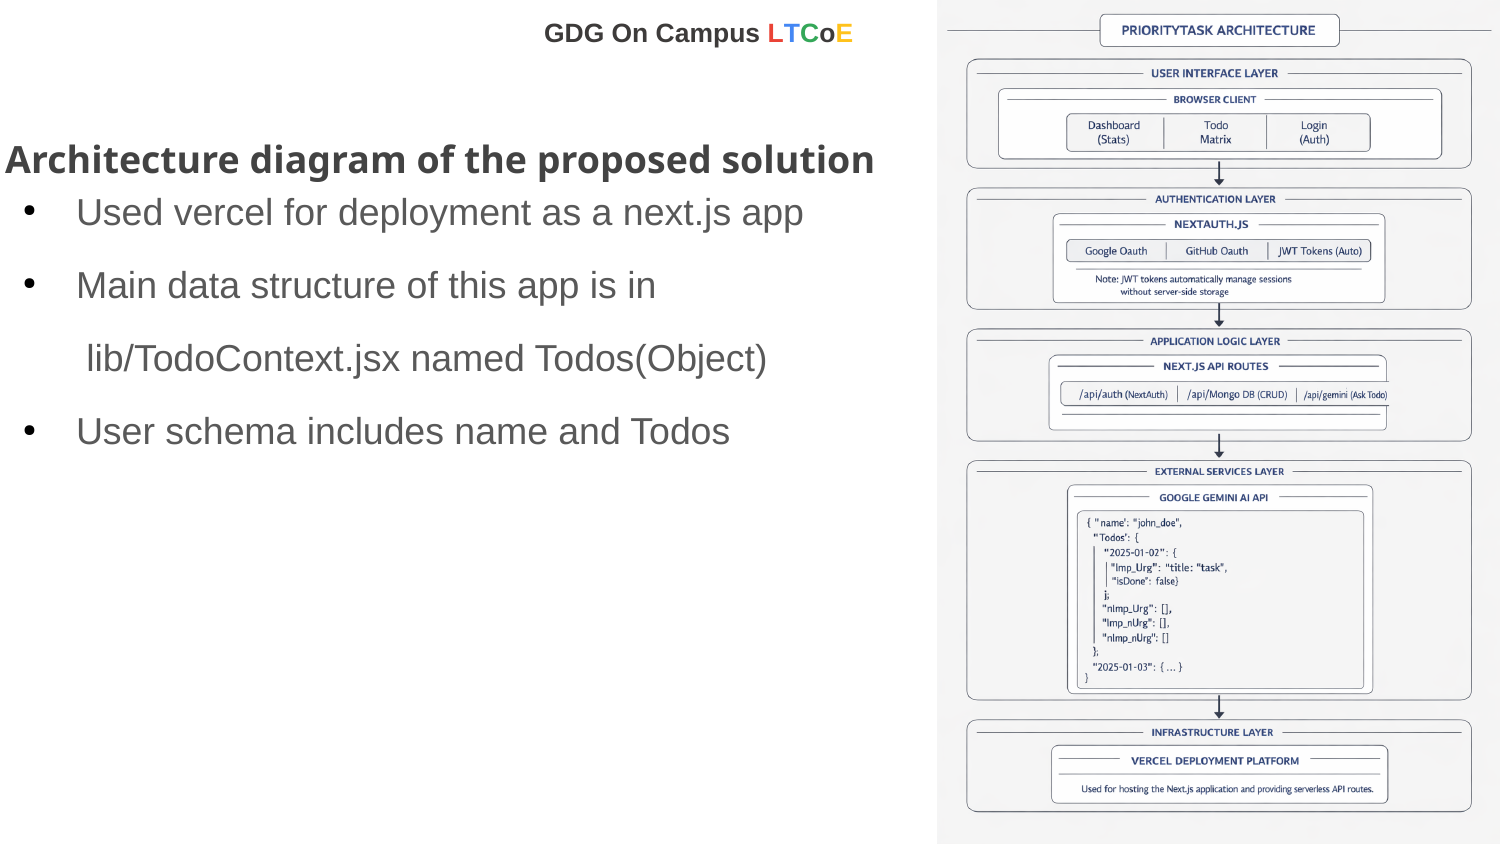

# GDG On Campus LTCoE
Architecture diagram of the proposed solution
Used vercel for deployment as a next.js app
Main data structure of this app is in
 lib/TodoContext.jsx named Todos(Object)
User schema includes name and Todos